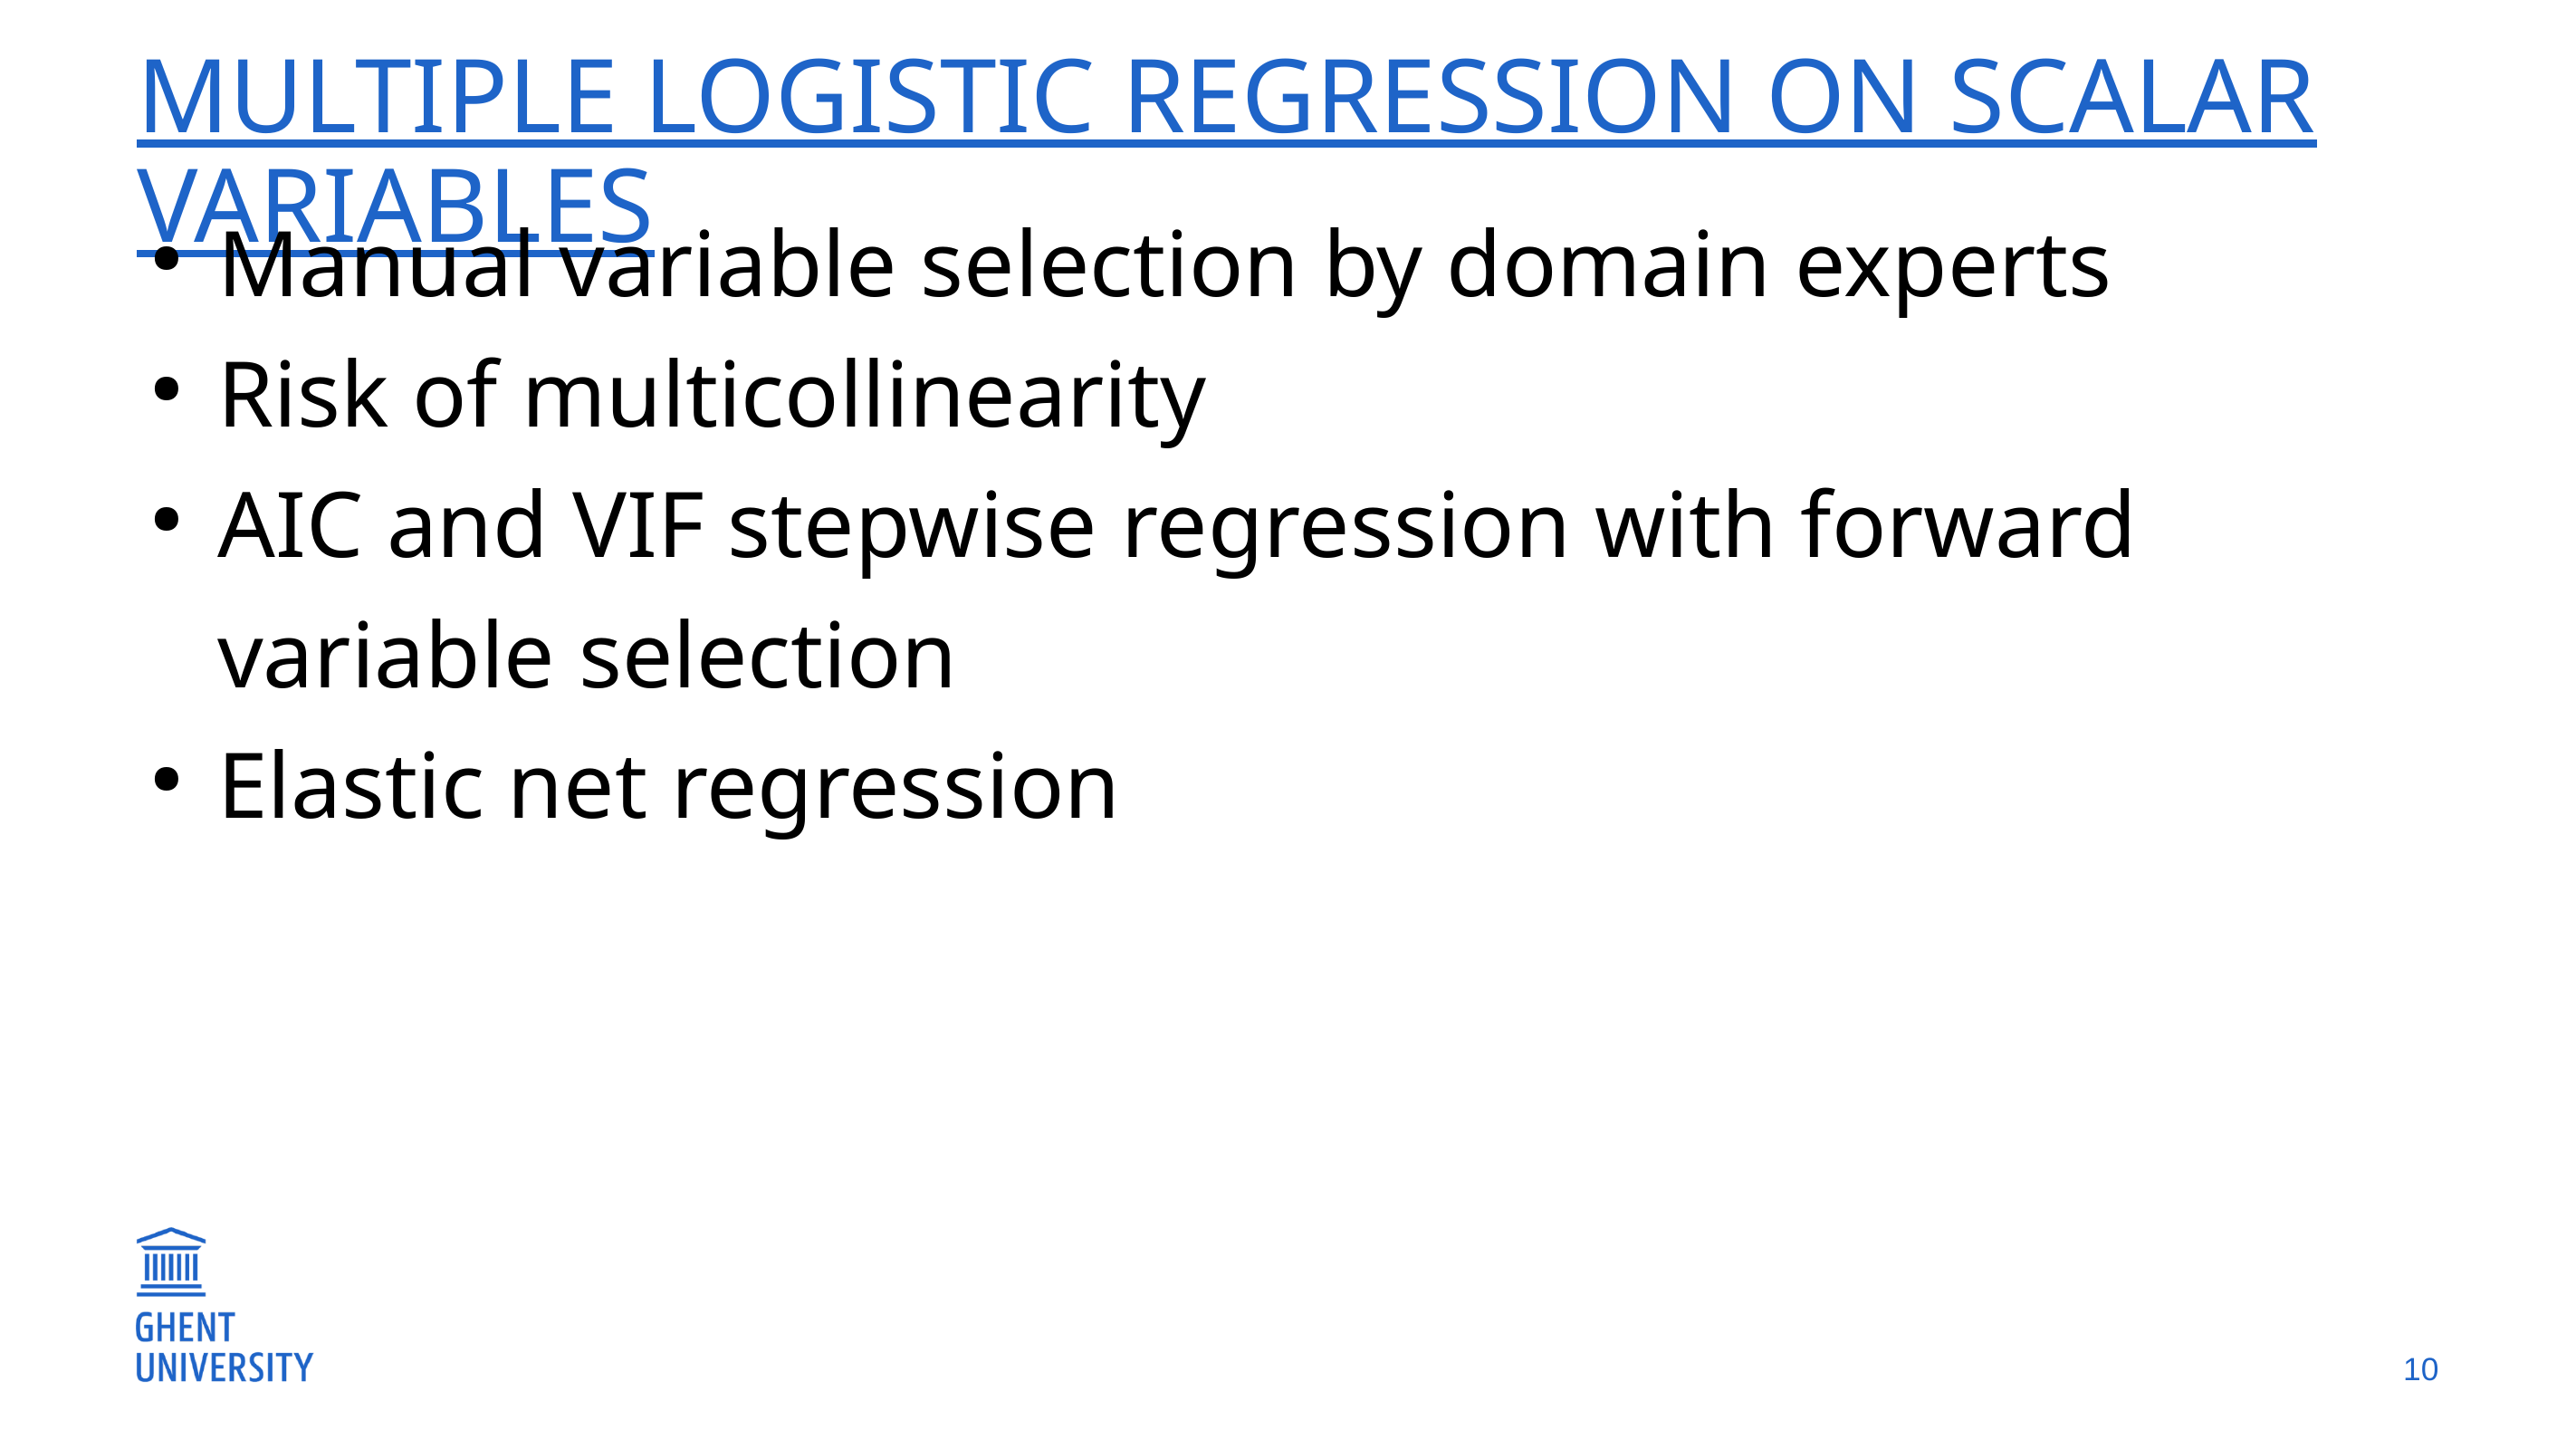

# MULTIPLE LOGISTIC REGRESSION ON sCALAR vARIABLES
Manual variable selection by domain experts
Risk of multicollinearity
AIC and VIF stepwise regression with forward variable selection
Elastic net regression
10